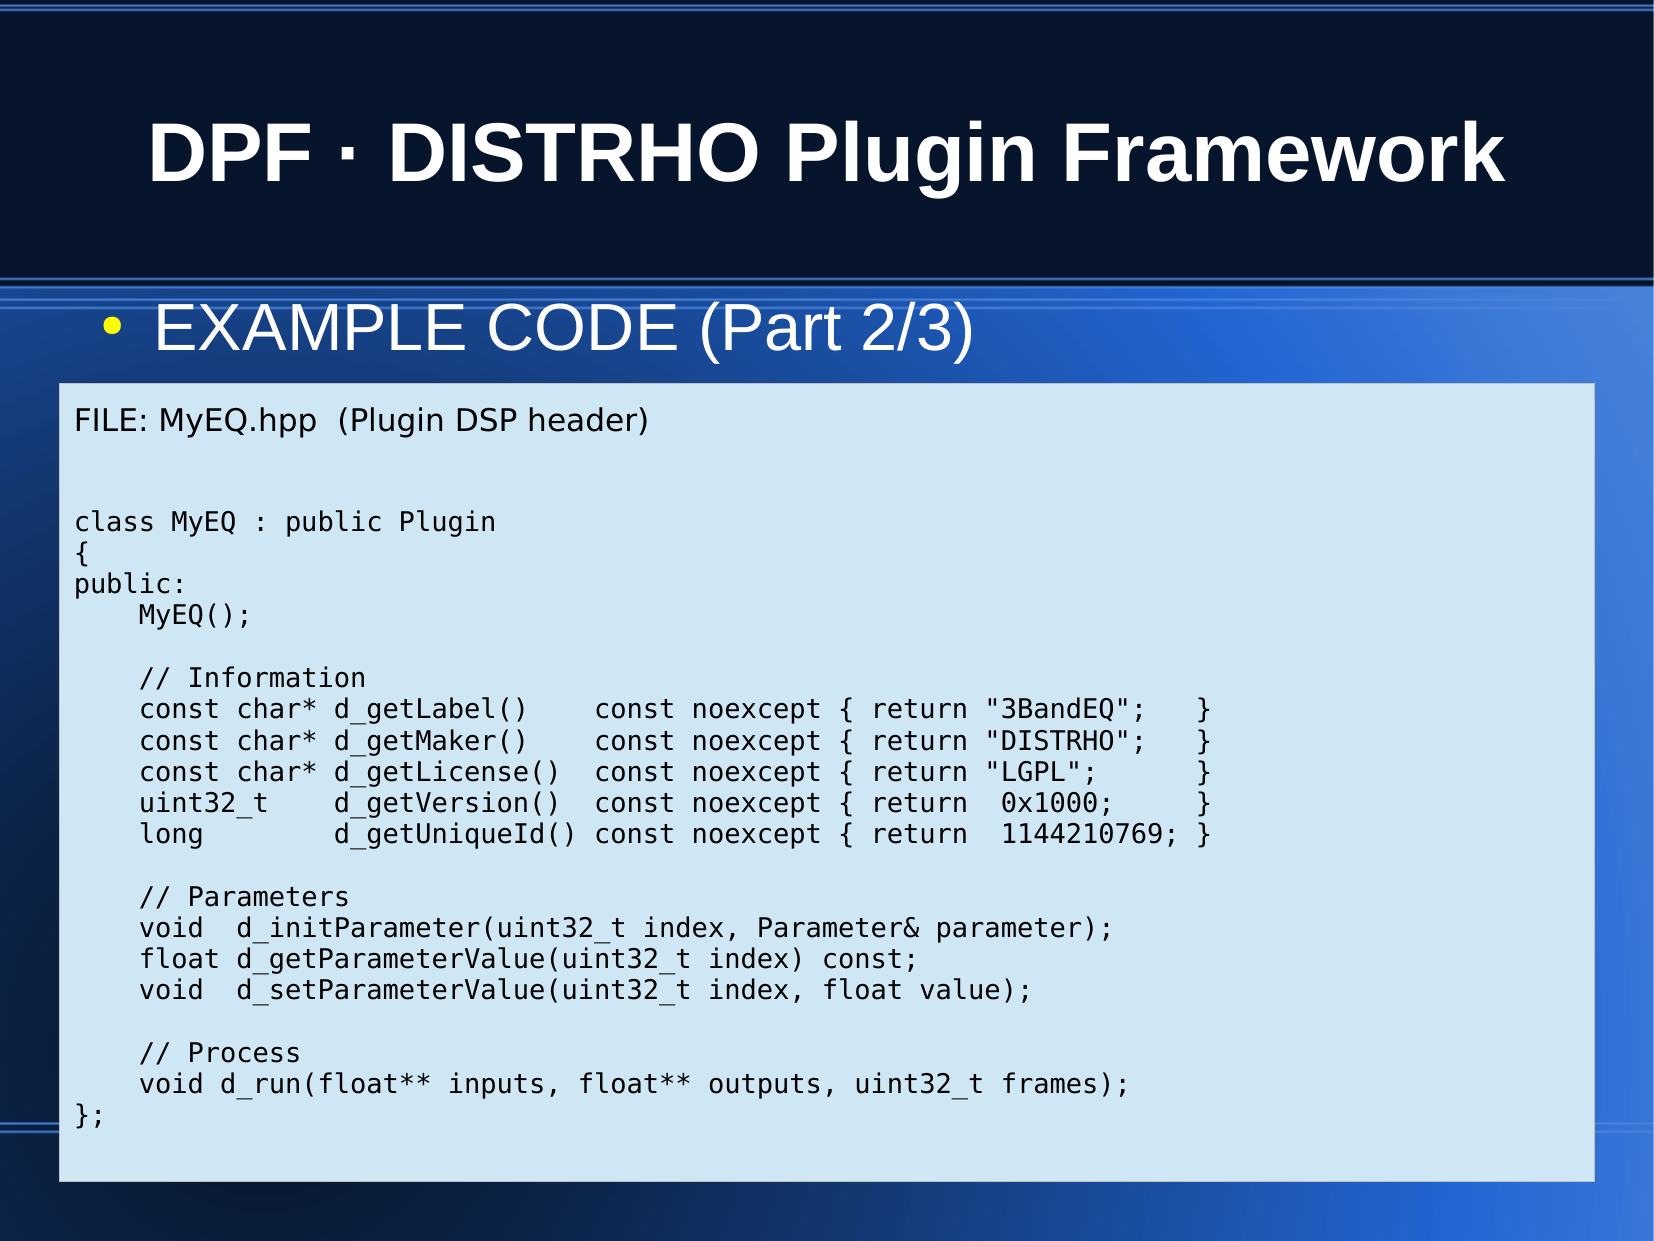

# DPF · DISTRHO Plugin Framework
EXAMPLE CODE (Part 2/3)
FILE: MyEQ.hpp (Plugin DSP header)
class MyEQ : public Plugin
{
public:
 MyEQ();
 // Information
 const char* d_getLabel() const noexcept { return "3BandEQ"; }
 const char* d_getMaker() const noexcept { return "DISTRHO"; }
 const char* d_getLicense() const noexcept { return "LGPL"; }
 uint32_t d_getVersion() const noexcept { return 0x1000; }
 long d_getUniqueId() const noexcept { return 1144210769; }
 // Parameters
 void d_initParameter(uint32_t index, Parameter& parameter);
 float d_getParameterValue(uint32_t index) const;
 void d_setParameterValue(uint32_t index, float value);
 // Process
 void d_run(float** inputs, float** outputs, uint32_t frames);
};